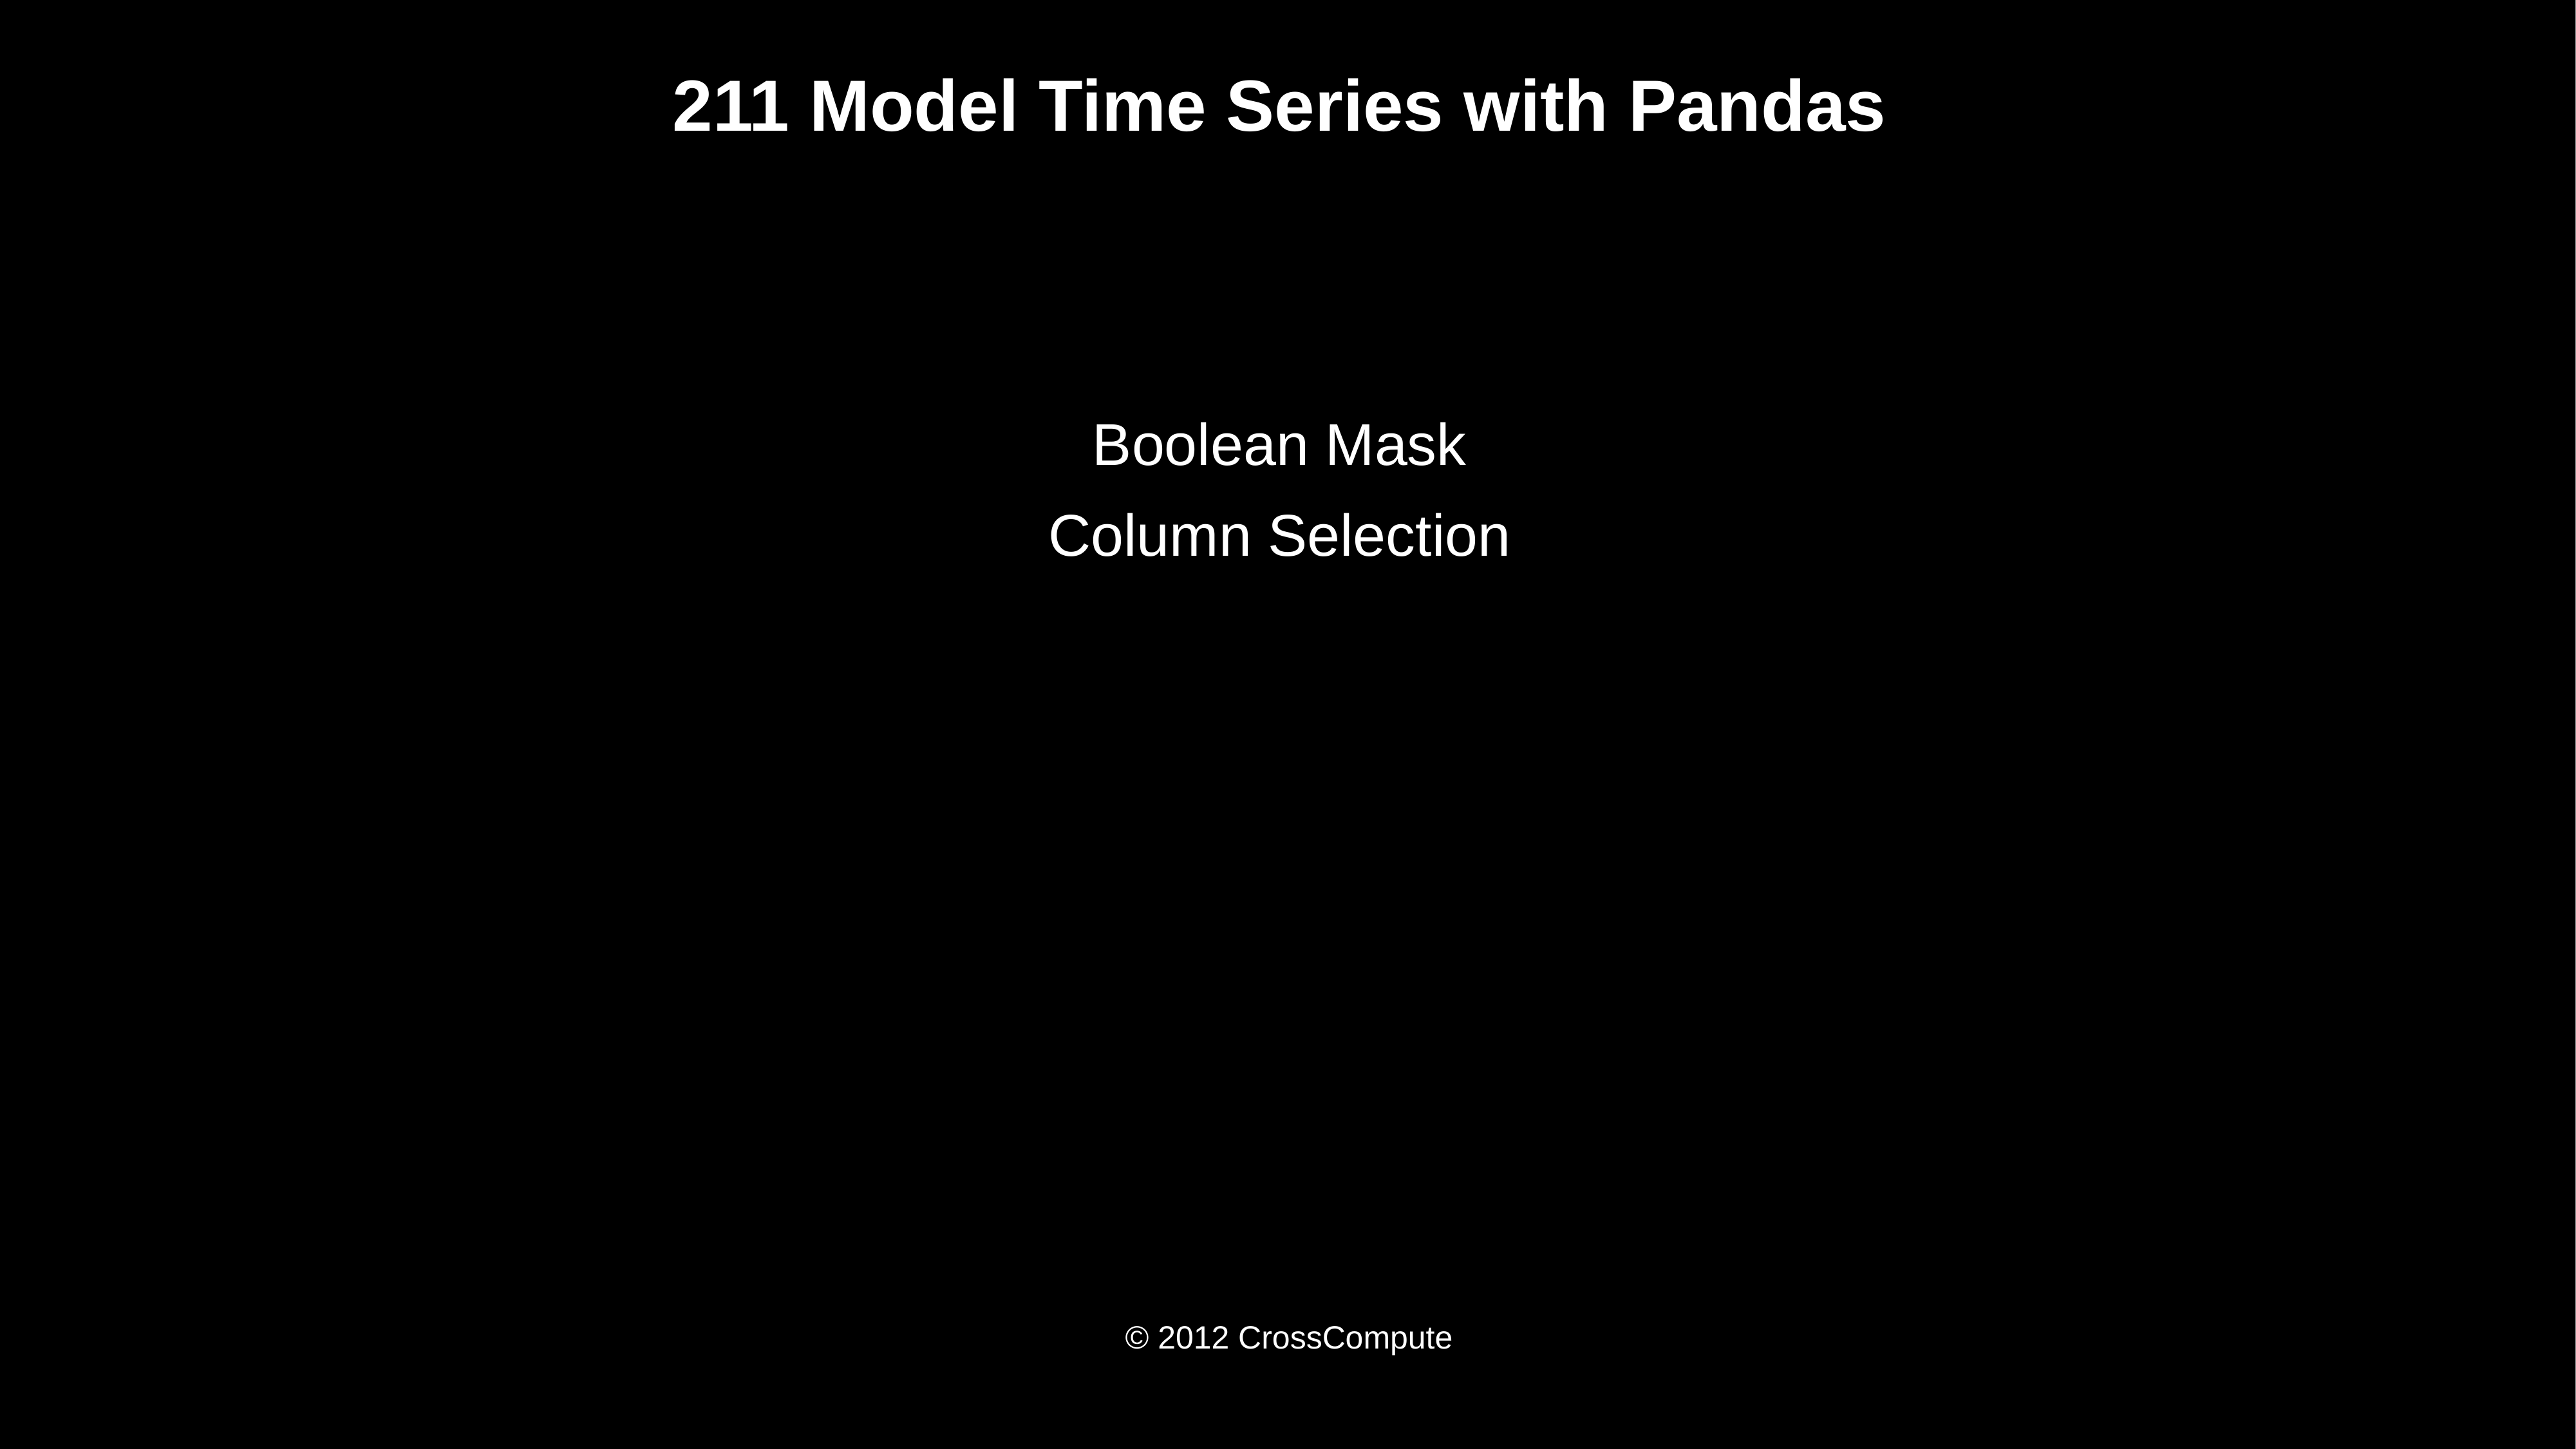

# 211 Model Time Series with Pandas
Boolean Mask
Column Selection
© 2012 CrossCompute